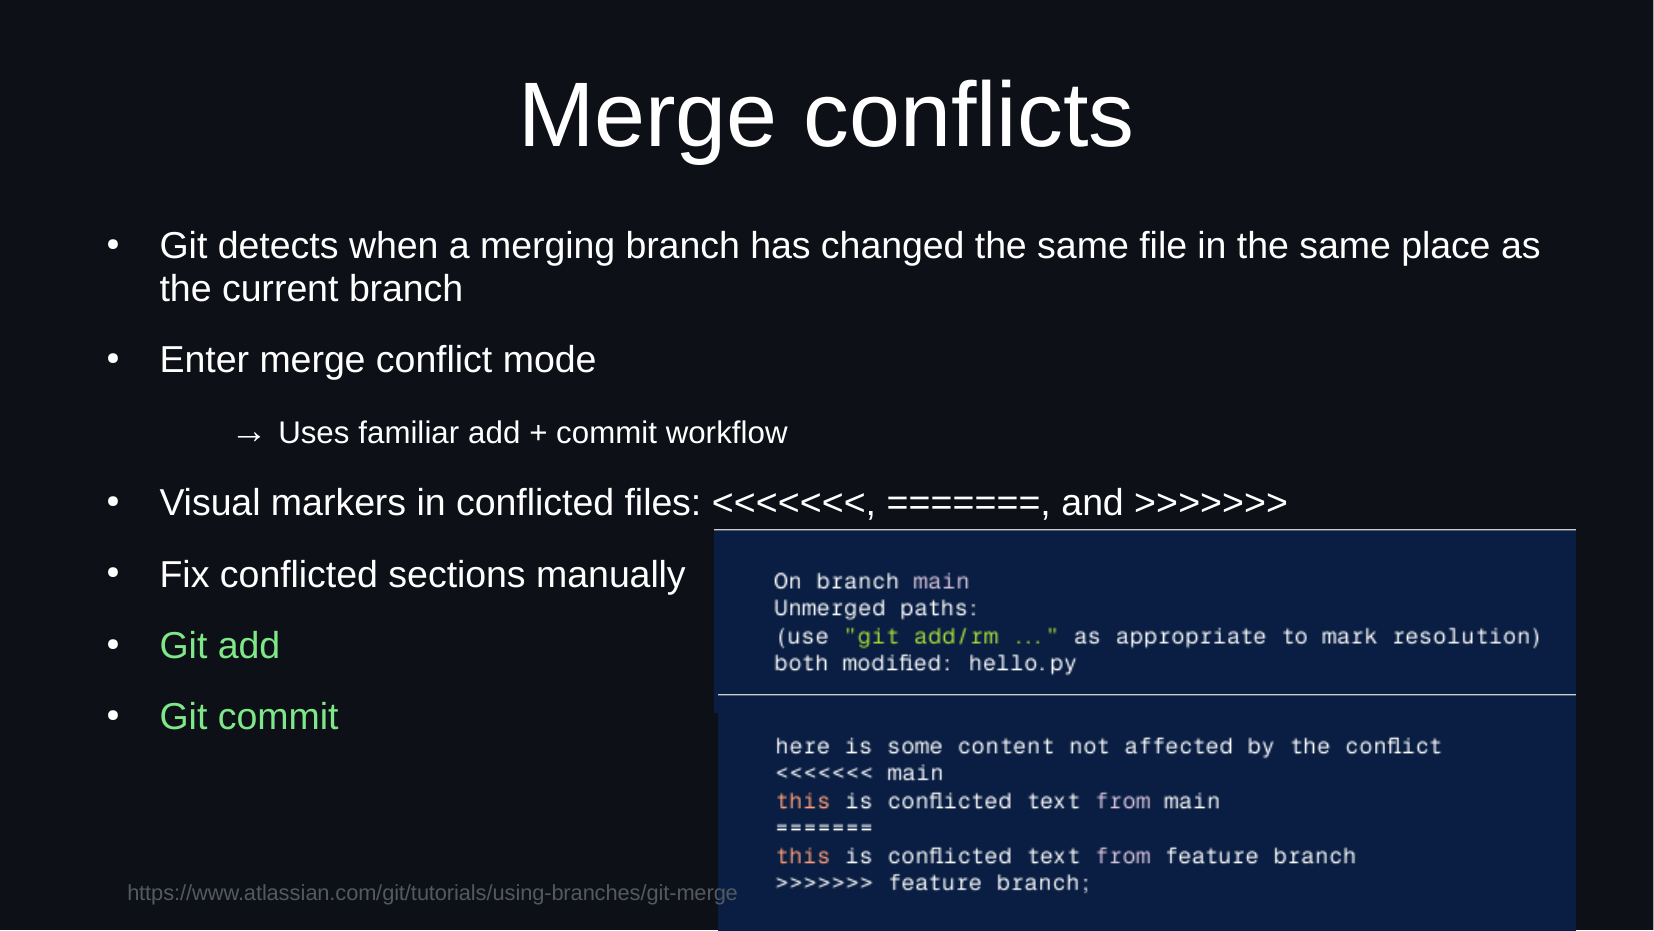

# Merge conflicts
Git detects when a merging branch has changed the same file in the same place as the current branch
Enter merge conflict mode
→ Uses familiar add + commit workflow
Visual markers in conflicted files: <<<<<<<, =======, and >>>>>>>
Fix conflicted sections manually
Git add
Git commit
https://www.atlassian.com/git/tutorials/using-branches/git-merge